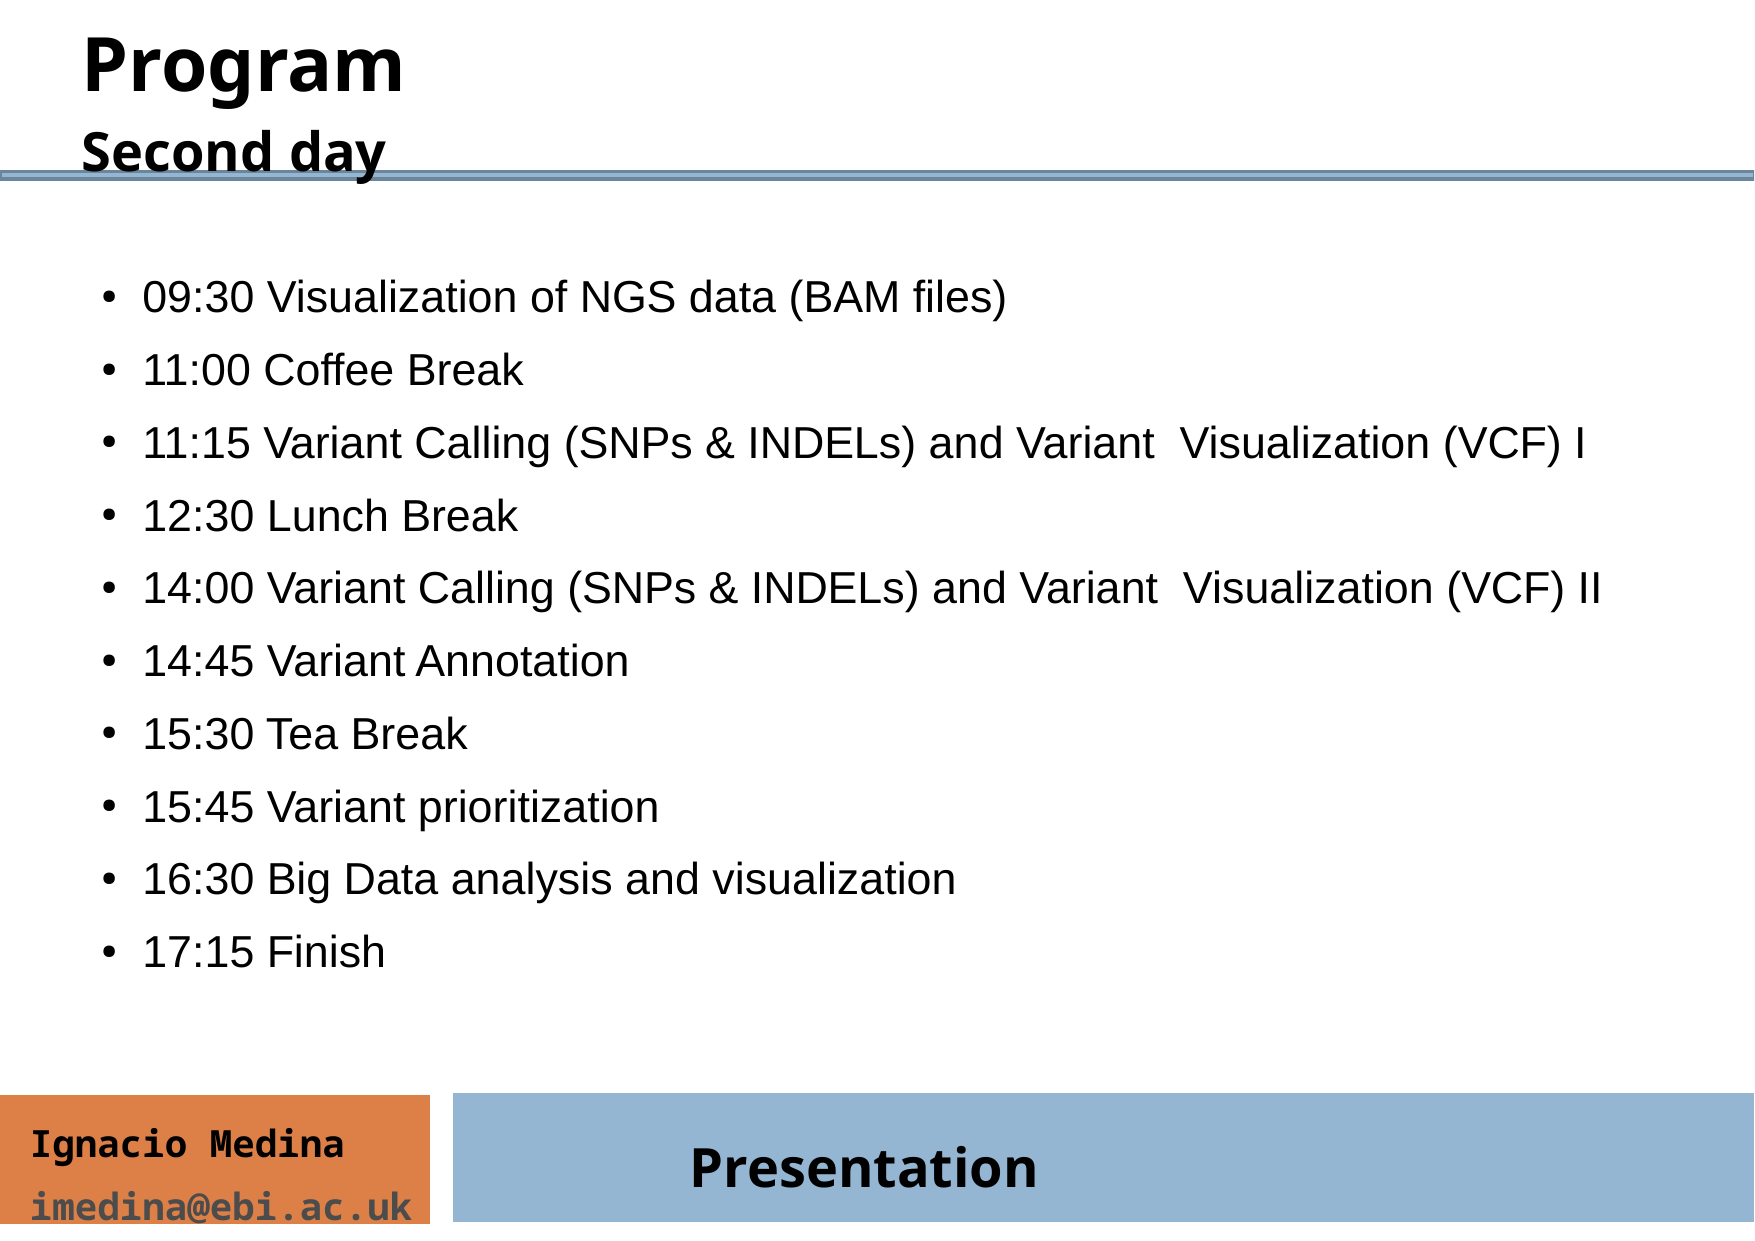

Program
Second day
# 09:30 Visualization of NGS data (BAM files)
11:00 Coffee Break
11:15 Variant Calling (SNPs & INDELs) and Variant Visualization (VCF) I
12:30 Lunch Break
14:00 Variant Calling (SNPs & INDELs) and Variant Visualization (VCF) II
14:45 Variant Annotation
15:30 Tea Break
15:45 Variant prioritization
16:30 Big Data analysis and visualization
17:15 Finish
Ignacio Medina
imedina@ebi.ac.uk
Presentation